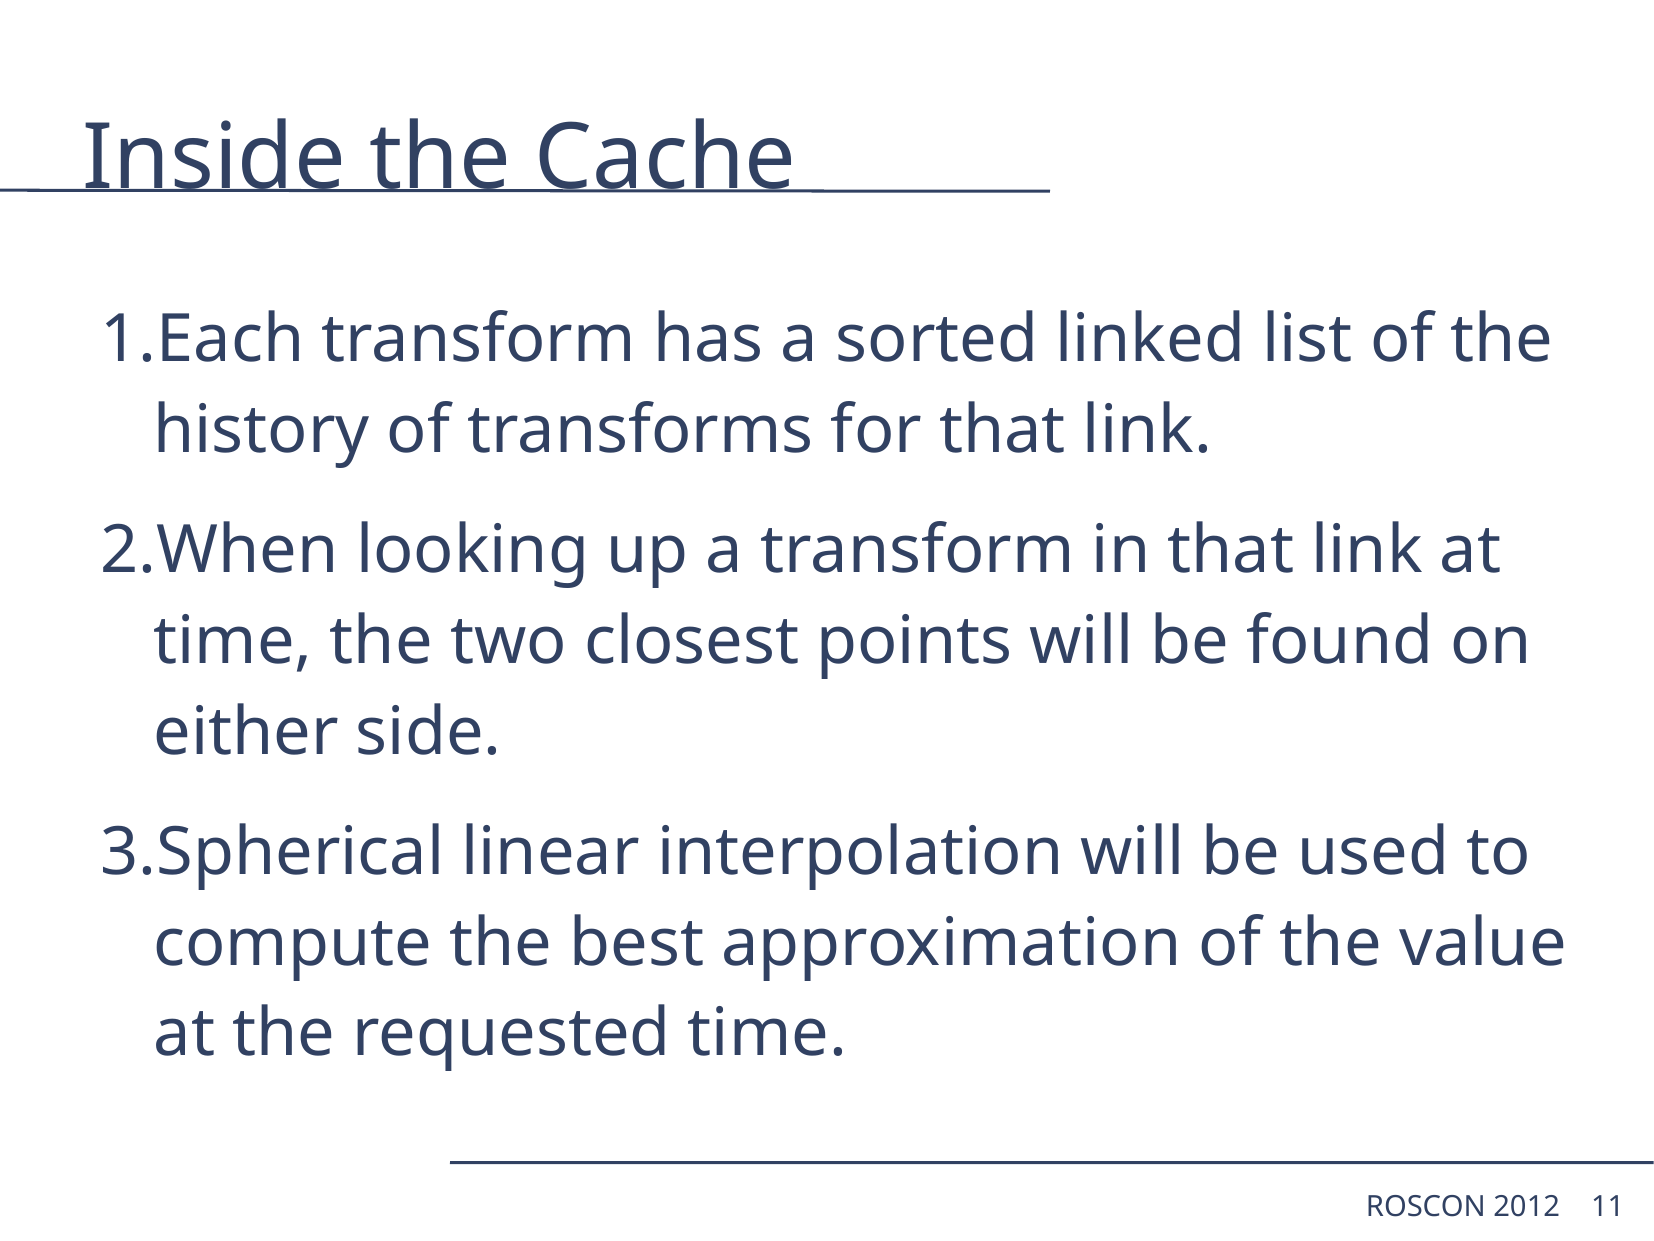

# Inside the Cache
Each transform has a sorted linked list of the history of transforms for that link.
When looking up a transform in that link at time, the two closest points will be found on either side.
Spherical linear interpolation will be used to compute the best approximation of the value at the requested time.